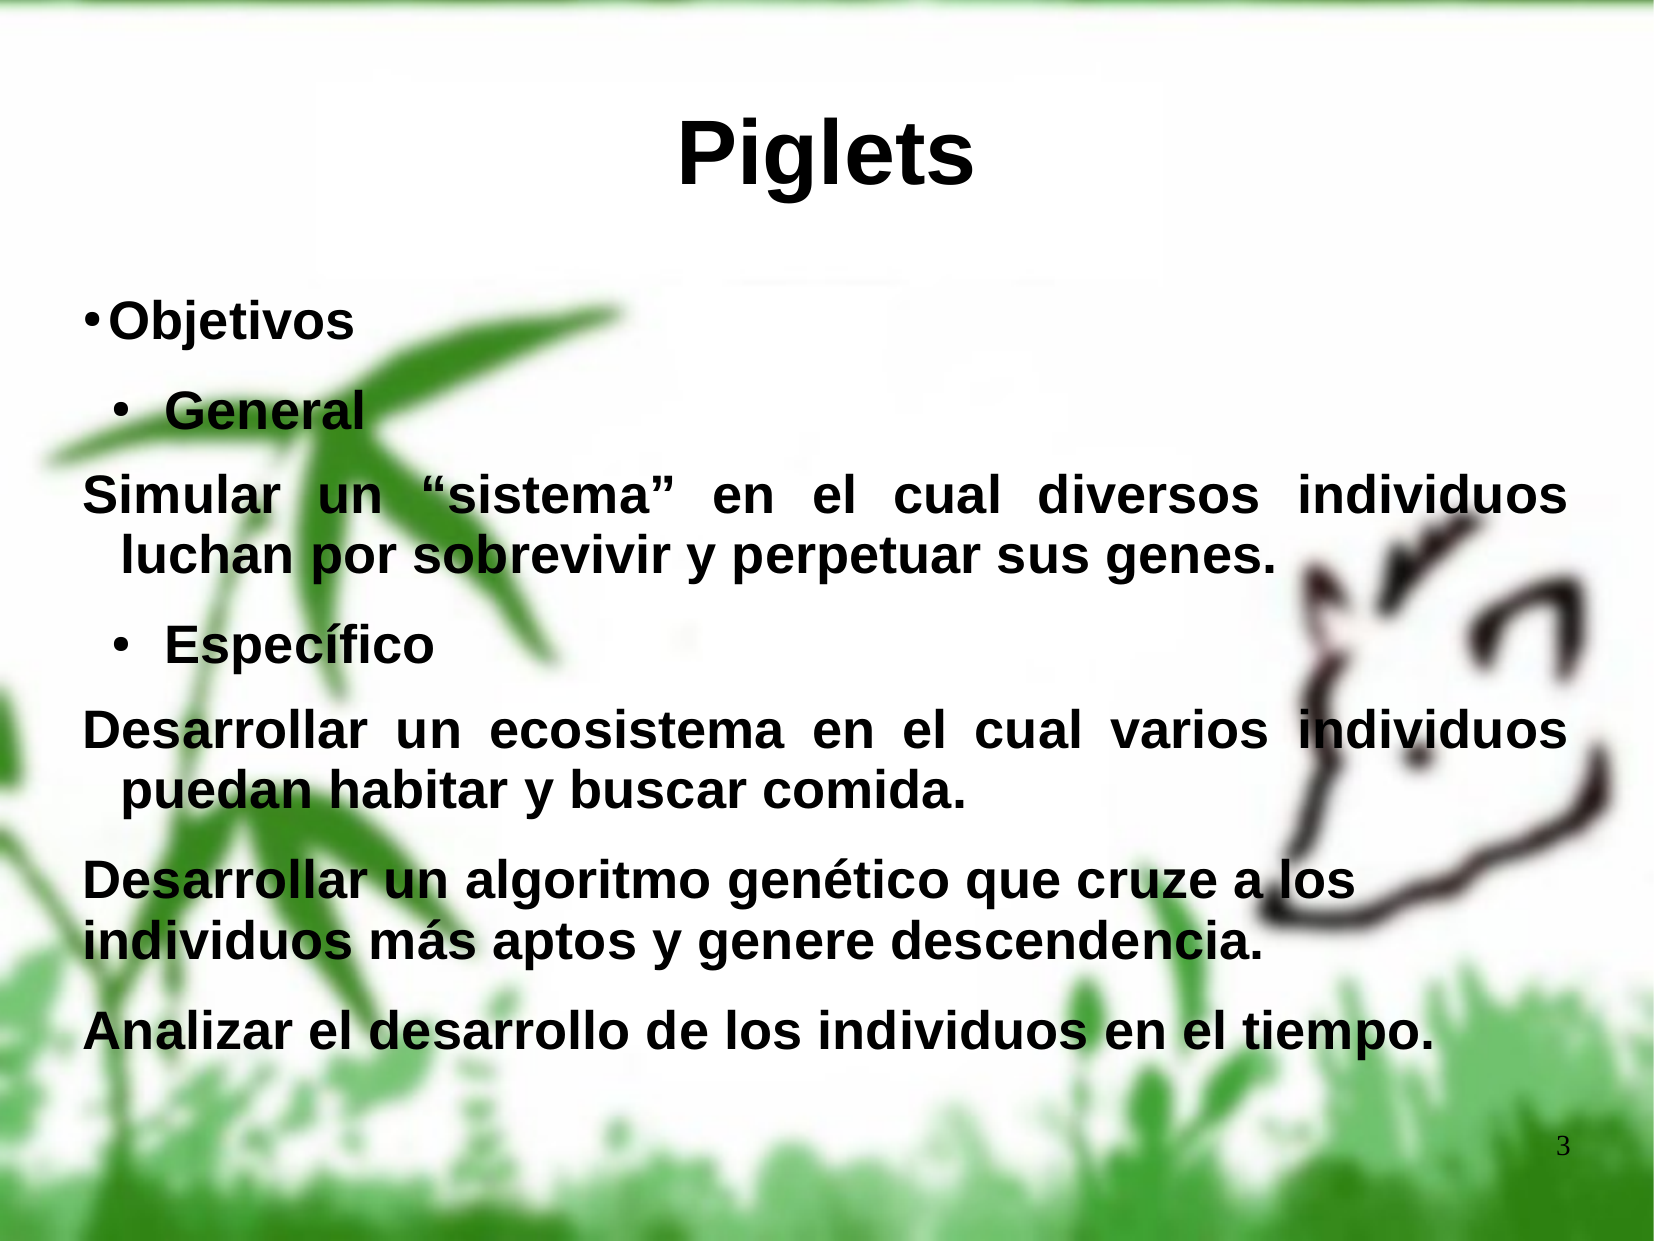

# Piglets
Objetivos
General
Simular un “sistema” en el cual diversos individuos luchan por sobrevivir y perpetuar sus genes.
Específico
Desarrollar un ecosistema en el cual varios individuos puedan habitar y buscar comida.
Desarrollar un algoritmo genético que cruze a los individuos más aptos y genere descendencia.
Analizar el desarrollo de los individuos en el tiempo.
3